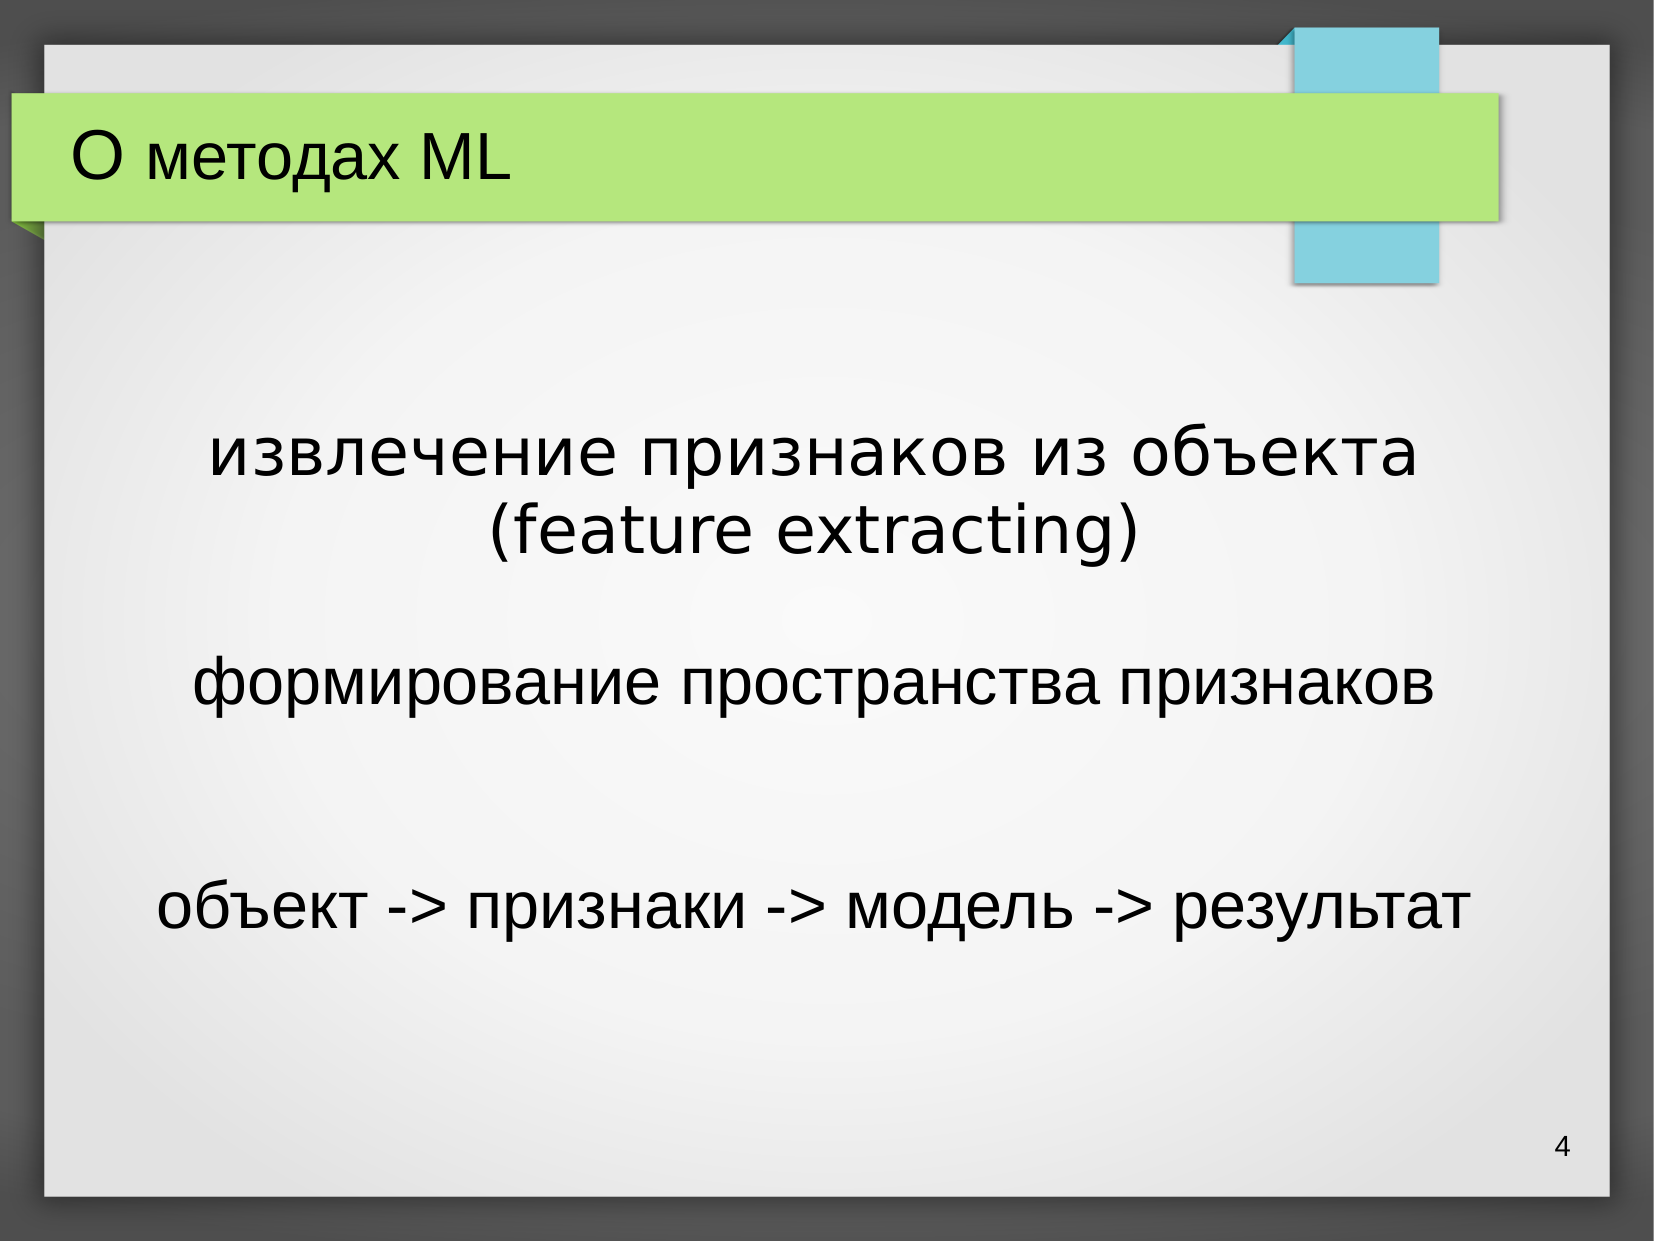

# О методах ML
извлечение признаков из объекта
(feature extracting)
формирование пространства признаков
объект -> признаки -> модель -> результат
4